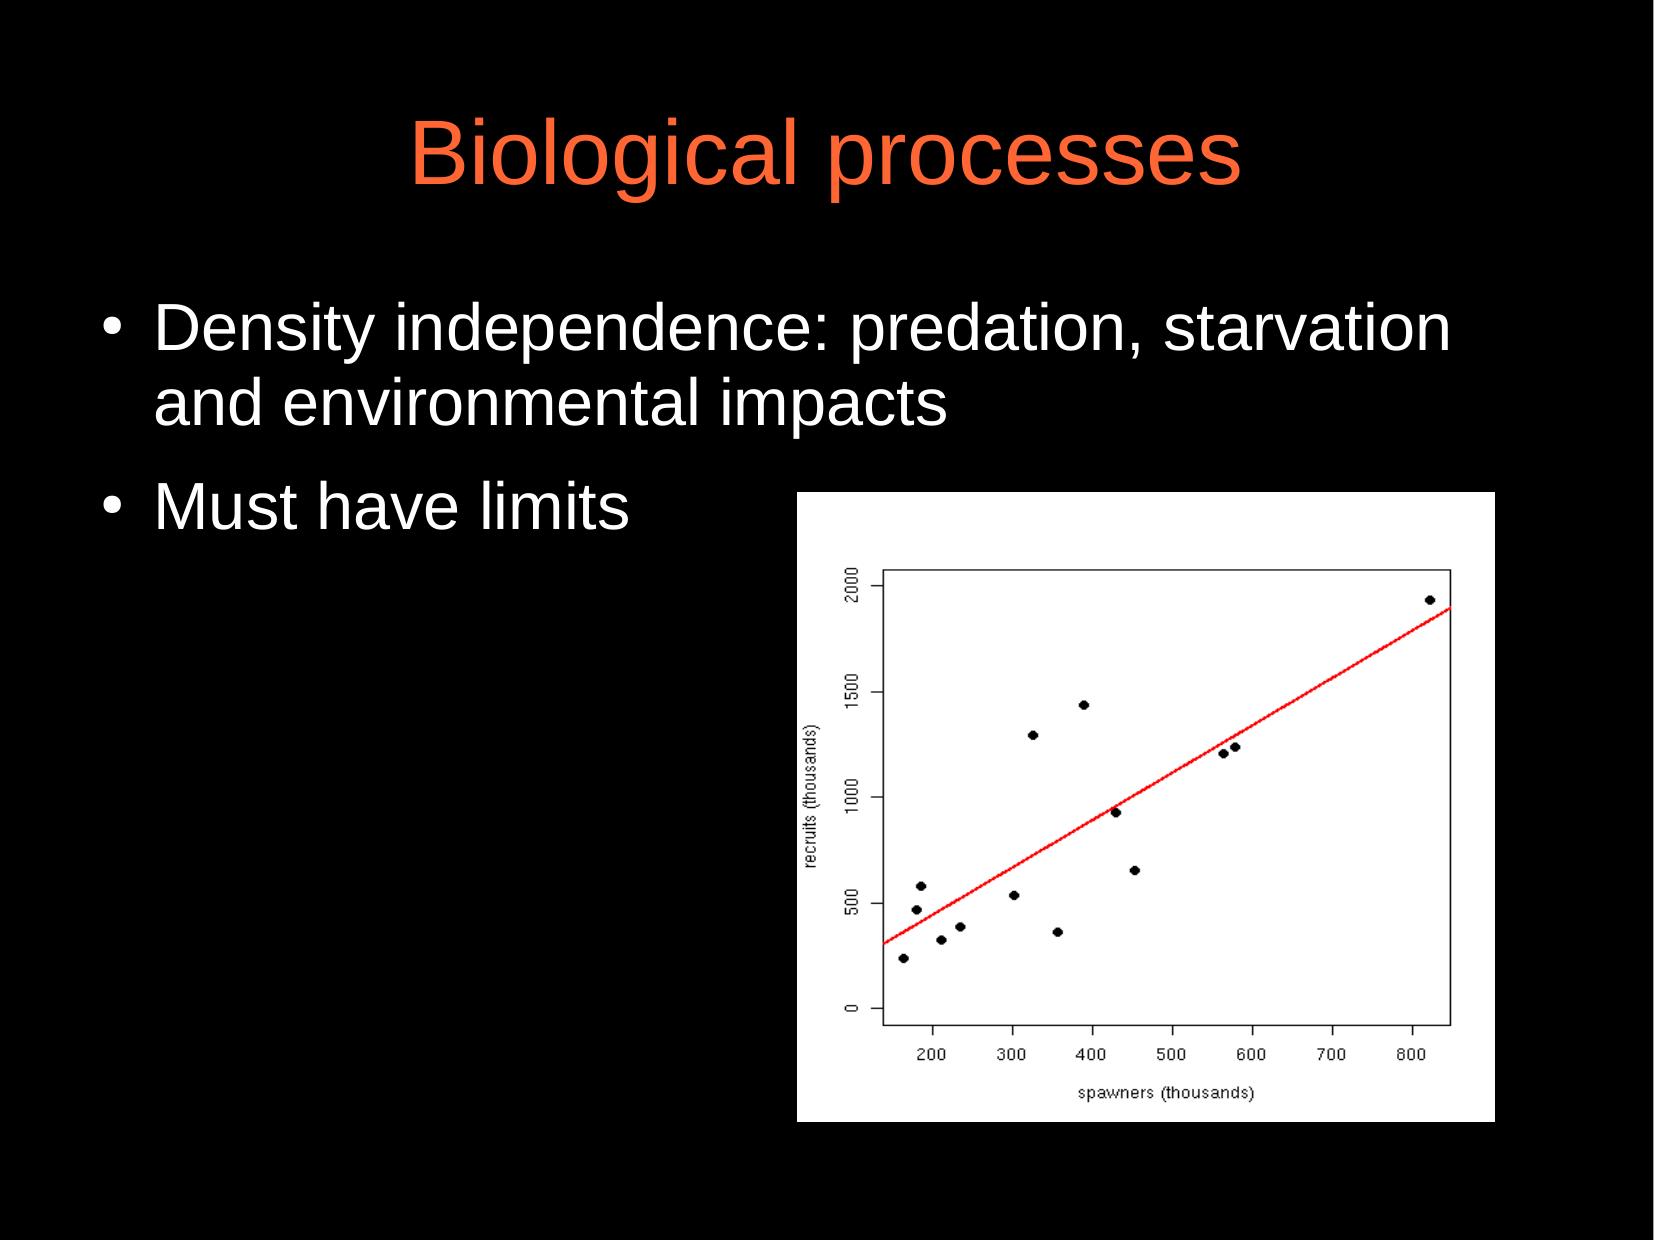

# Biological processes
Density independence: predation, starvation and environmental impacts
Must have limits